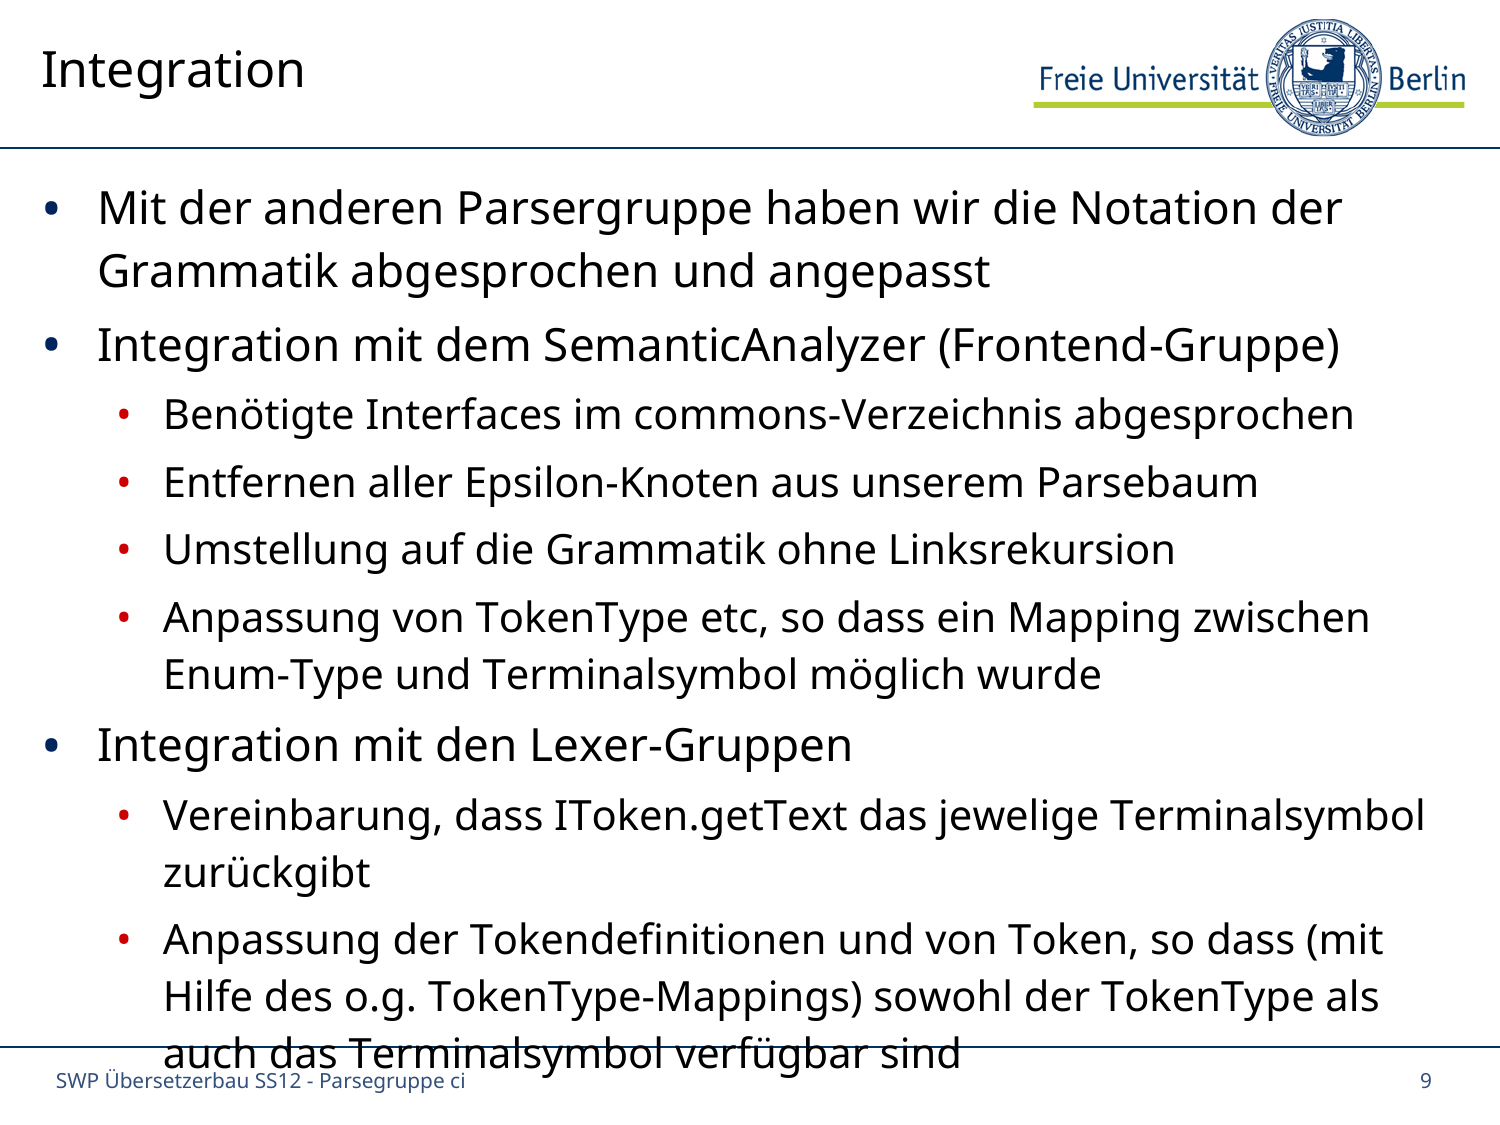

# Integration
Mit der anderen Parsergruppe haben wir die Notation der Grammatik abgesprochen und angepasst
Integration mit dem SemanticAnalyzer (Frontend-Gruppe)
Benötigte Interfaces im commons-Verzeichnis abgesprochen
Entfernen aller Epsilon-Knoten aus unserem Parsebaum
Umstellung auf die Grammatik ohne Linksrekursion
Anpassung von TokenType etc, so dass ein Mapping zwischen Enum-Type und Terminalsymbol möglich wurde
Integration mit den Lexer-Gruppen
Vereinbarung, dass IToken.getText das jewelige Terminalsymbol zurückgibt
Anpassung der Tokendefinitionen und von Token, so dass (mit Hilfe des o.g. TokenType-Mappings) sowohl der TokenType als auch das Terminalsymbol verfügbar sind
SWP Übersetzerbau SS12 - Parsegruppe ci
9